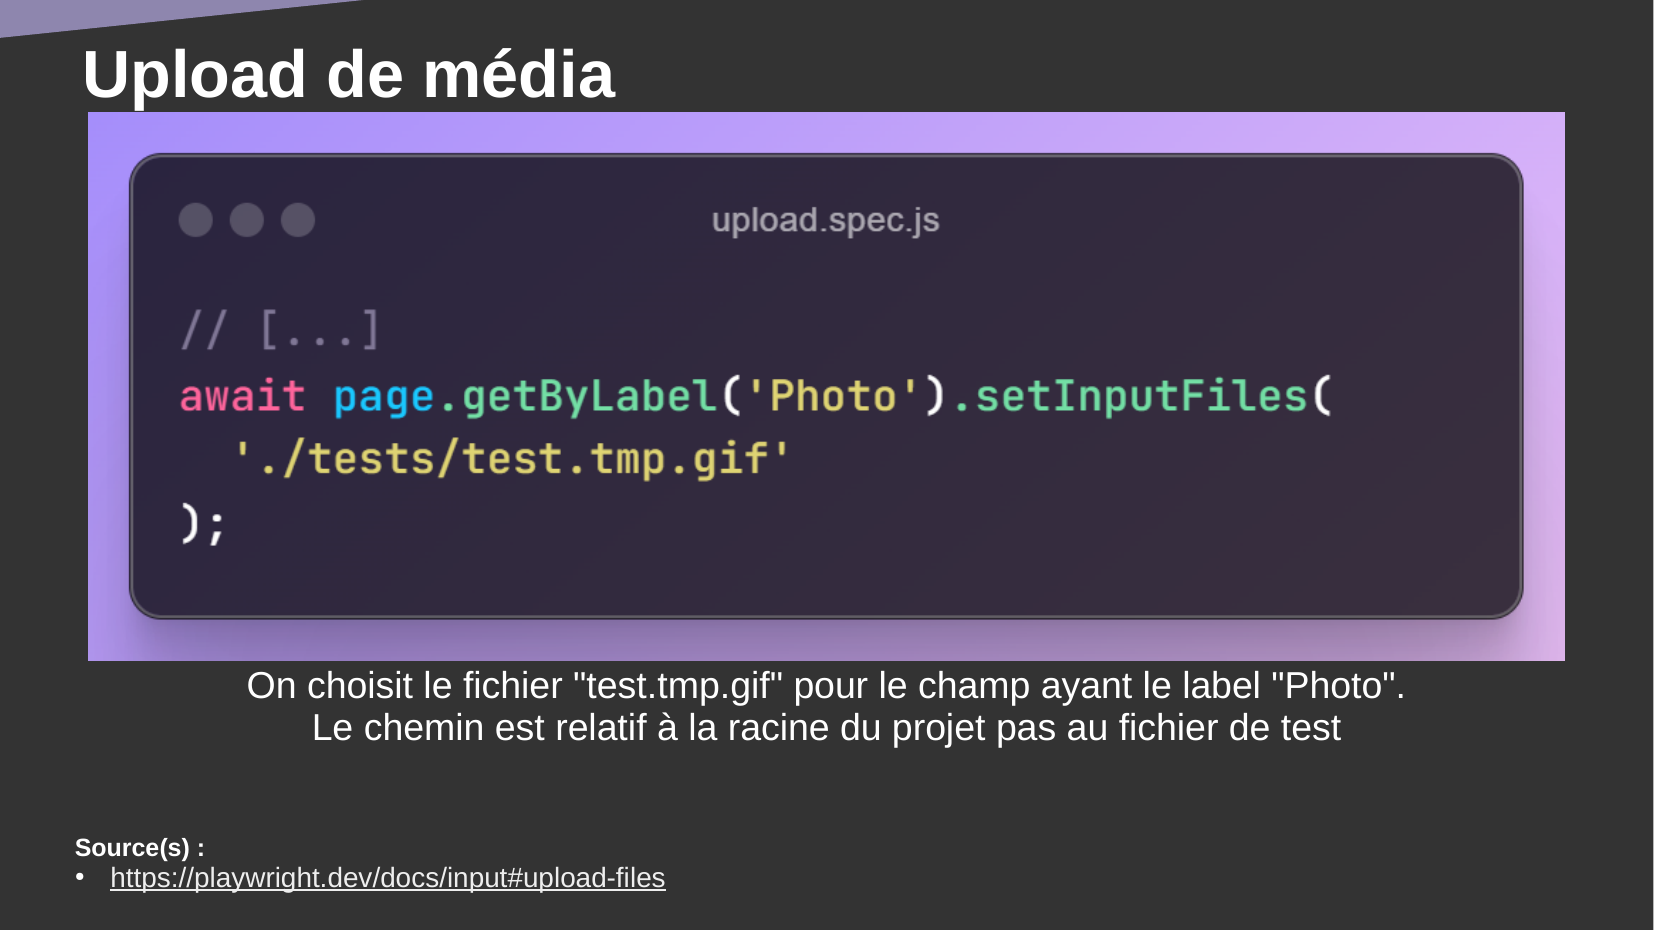

# Upload de média
On choisit le fichier "test.tmp.gif" pour le champ ayant le label "Photo".
Le chemin est relatif à la racine du projet pas au fichier de test
Source(s) :
https://playwright.dev/docs/input#upload-files